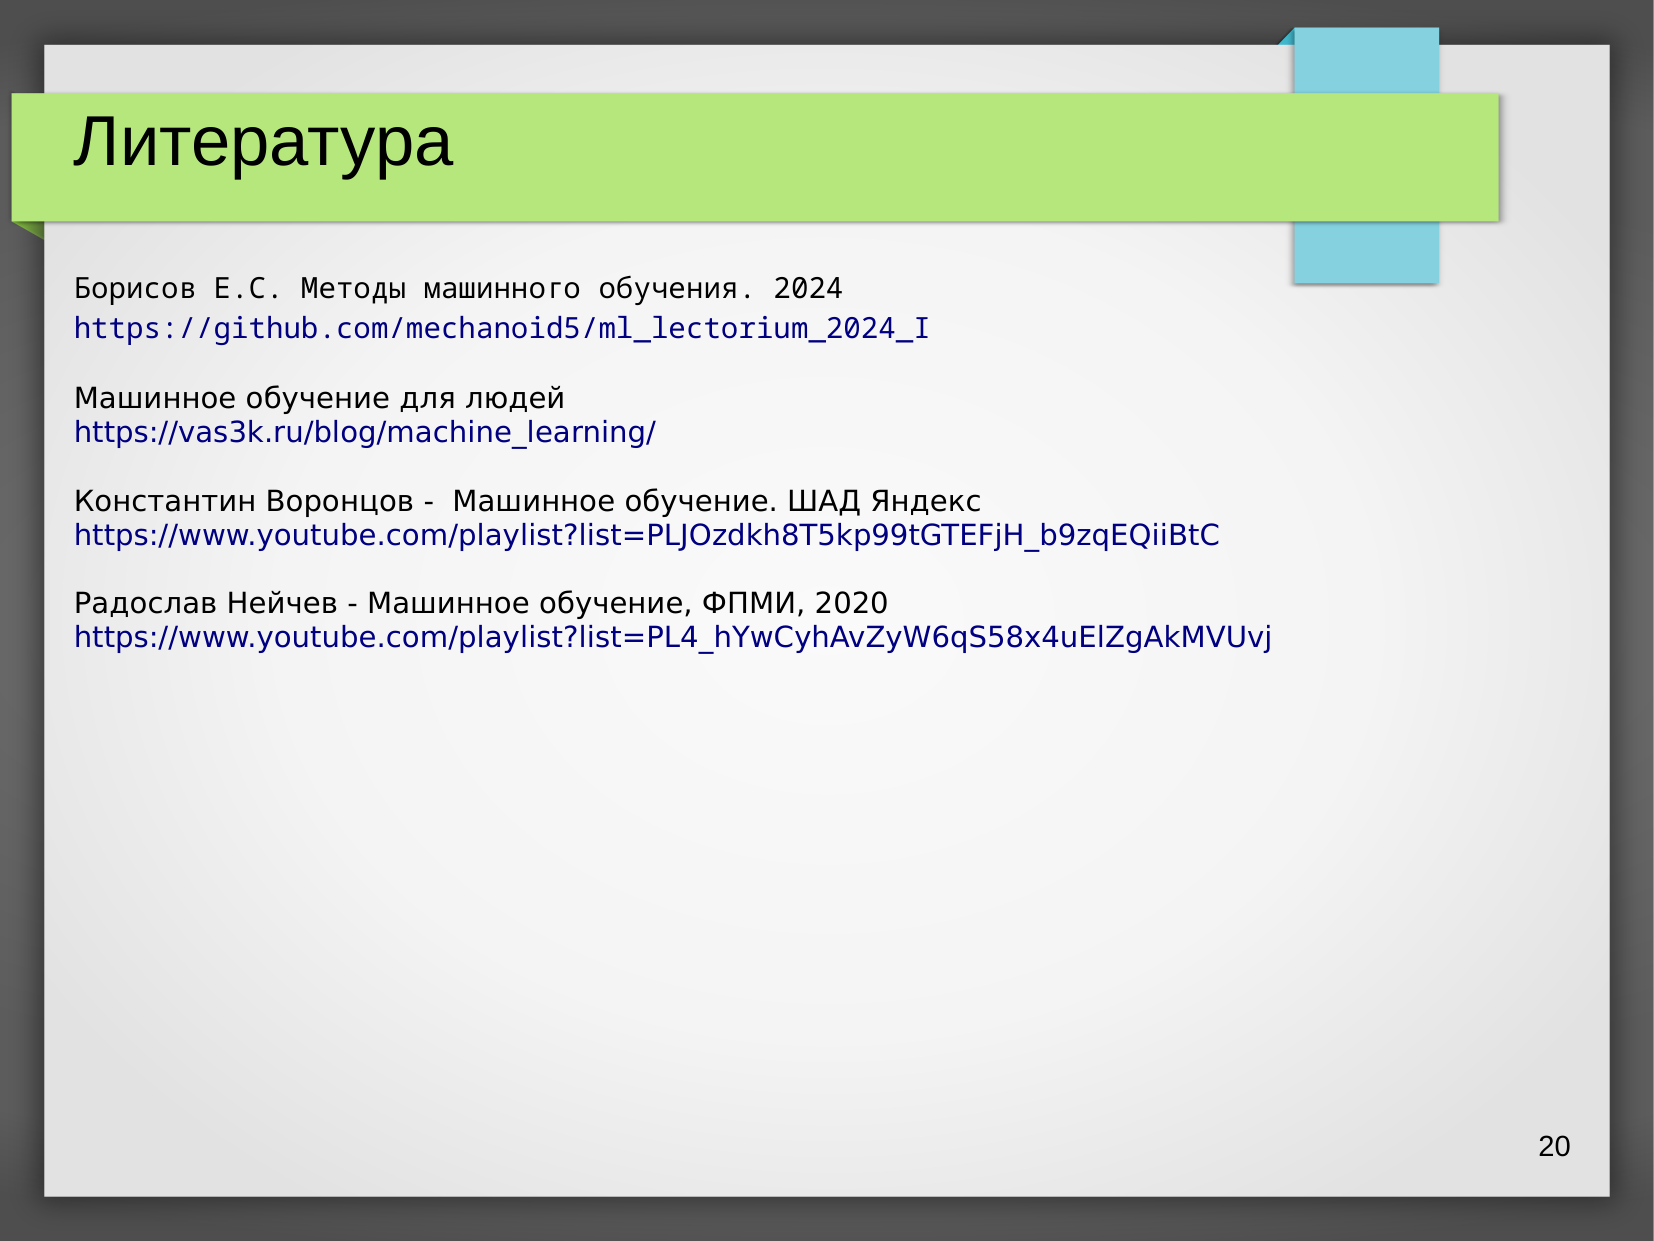

Литература
Борисов Е.С. Методы машинного обучения. 2024
https://github.com/mechanoid5/ml_lectorium_2024_I
Машинное обучение для людей
https://vas3k.ru/blog/machine_learning/
Константин Воронцов - Машинное обучение. ШАД Яндексhttps://www.youtube.com/playlist?list=PLJOzdkh8T5kp99tGTEFjH_b9zqEQiiBtC
Радослав Нейчев - Машинное обучение, ФПМИ, 2020
https://www.youtube.com/playlist?list=PL4_hYwCyhAvZyW6qS58x4uElZgAkMVUvj
20